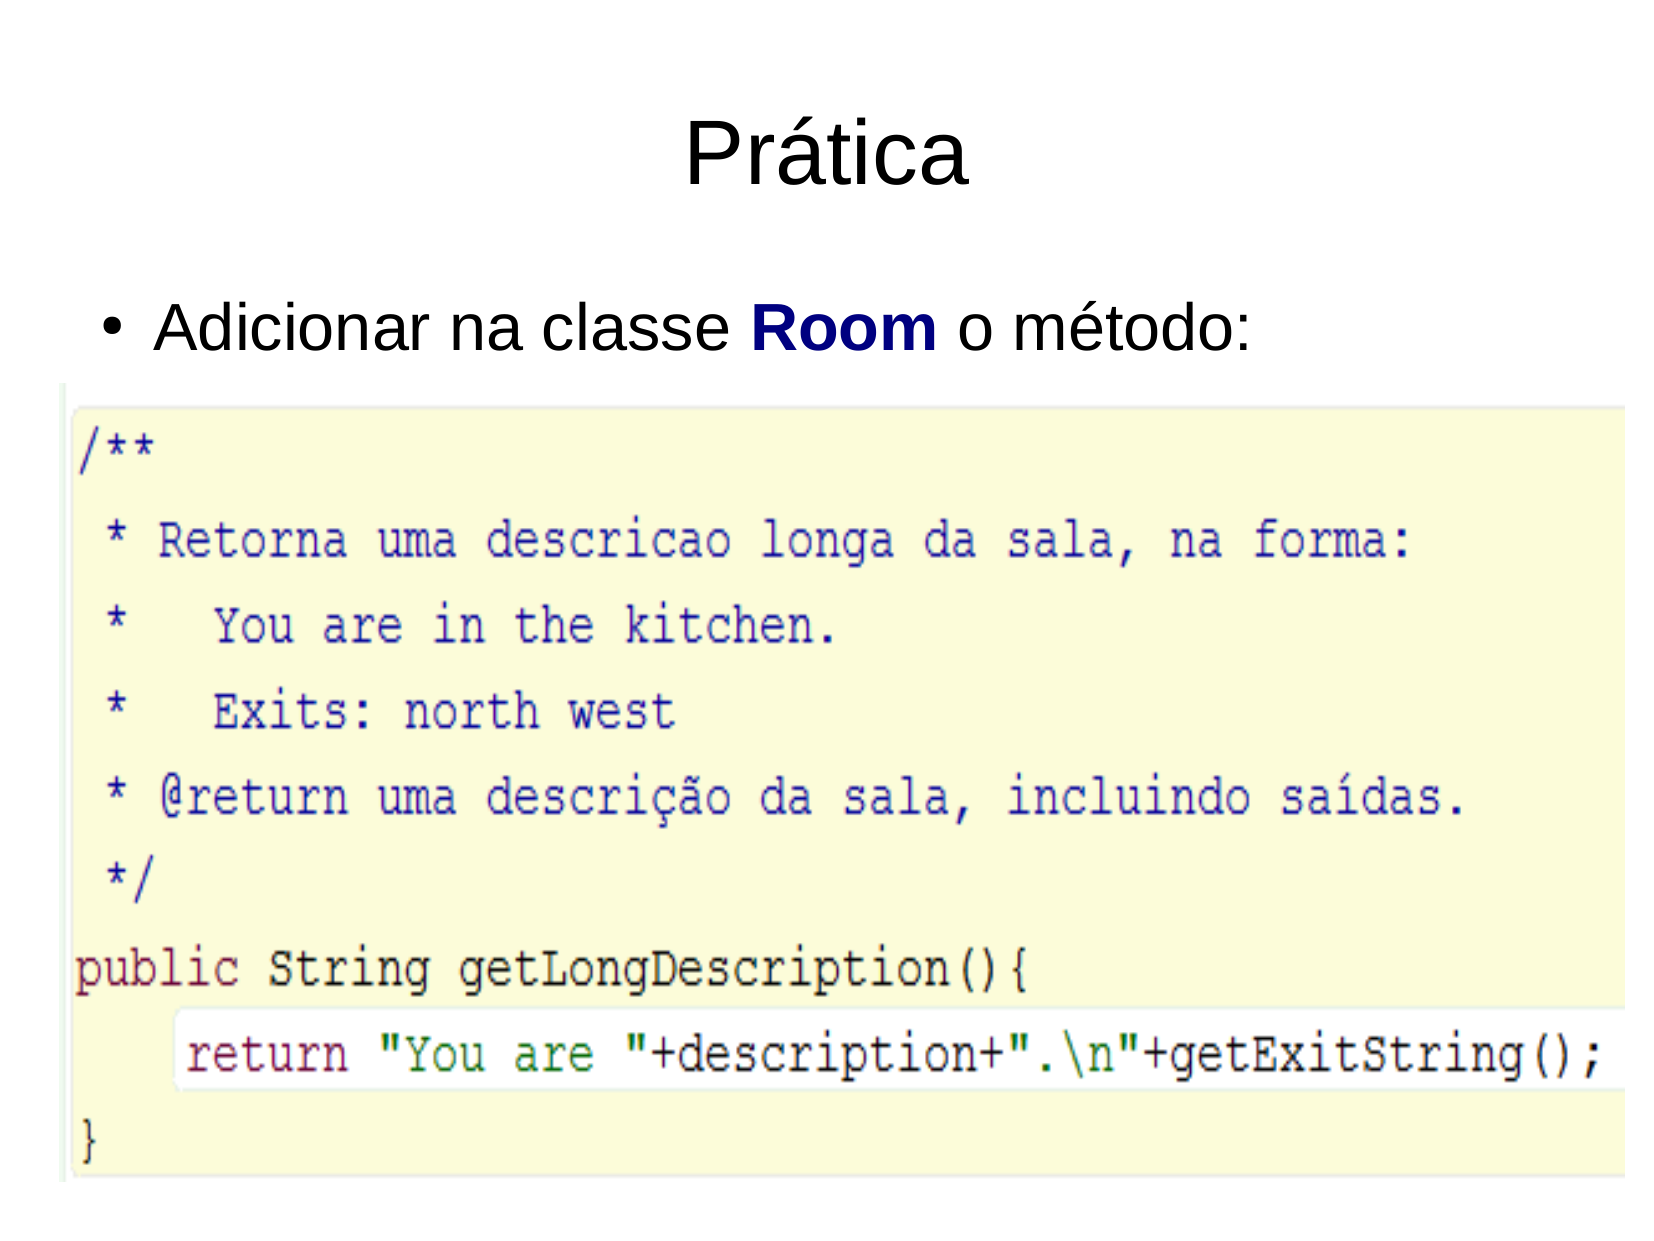

# Prática
Adicionar na classe Room o método: